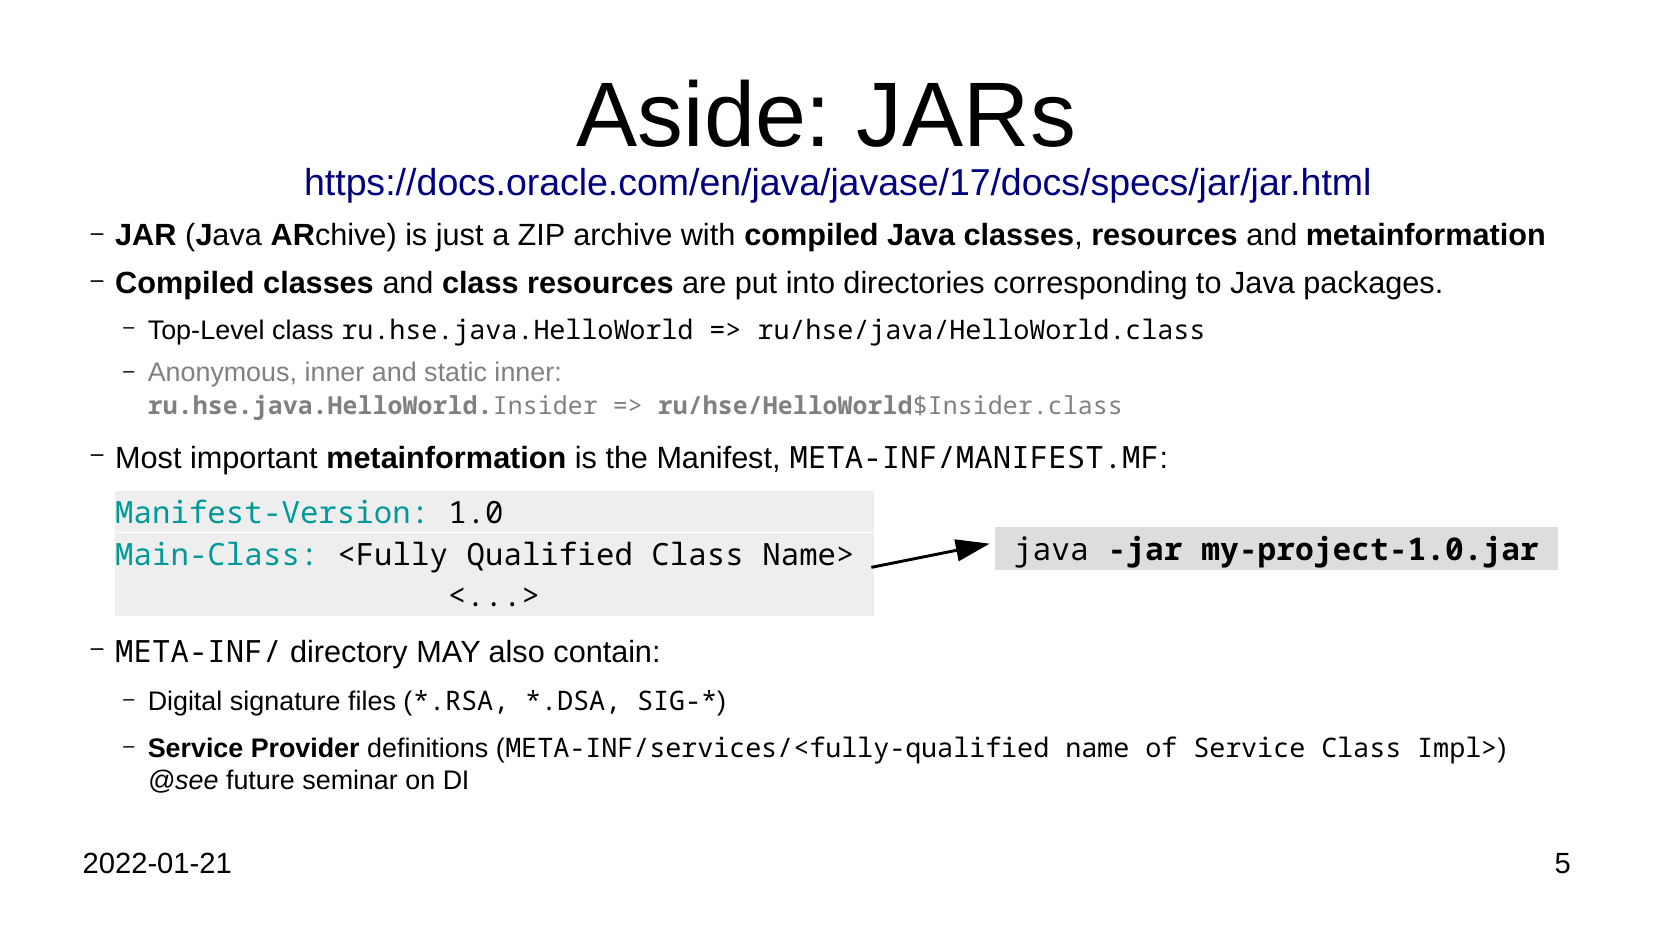

# Aside: JARs
https://docs.oracle.com/en/java/javase/17/docs/specs/jar/jar.html
JAR (Java ARchive) is just a ZIP archive with compiled Java classes, resources and metainformation
Compiled classes and class resources are put into directories corresponding to Java packages.
Top-Level class ru.hse.java.HelloWorld => ru/hse/java/HelloWorld.class
Anonymous, inner and static inner:
ru.hse.java.HelloWorld.Insider => ru/hse/HelloWorld$Insider.class
Most important metainformation is the Manifest, META-INF/MANIFEST.MF:
Manifest-Version: 1.0
Main-Class: <Fully Qualified Class Name>
 <...>
META-INF/ directory MAY also contain:
Digital signature files (*.RSA, *.DSA, SIG-*)
Service Provider definitions (META-INF/services/<fully-qualified name of Service Class Impl>)
@see future seminar on DI
 java -jar my-project-1.0.jar
2022-01-21
5